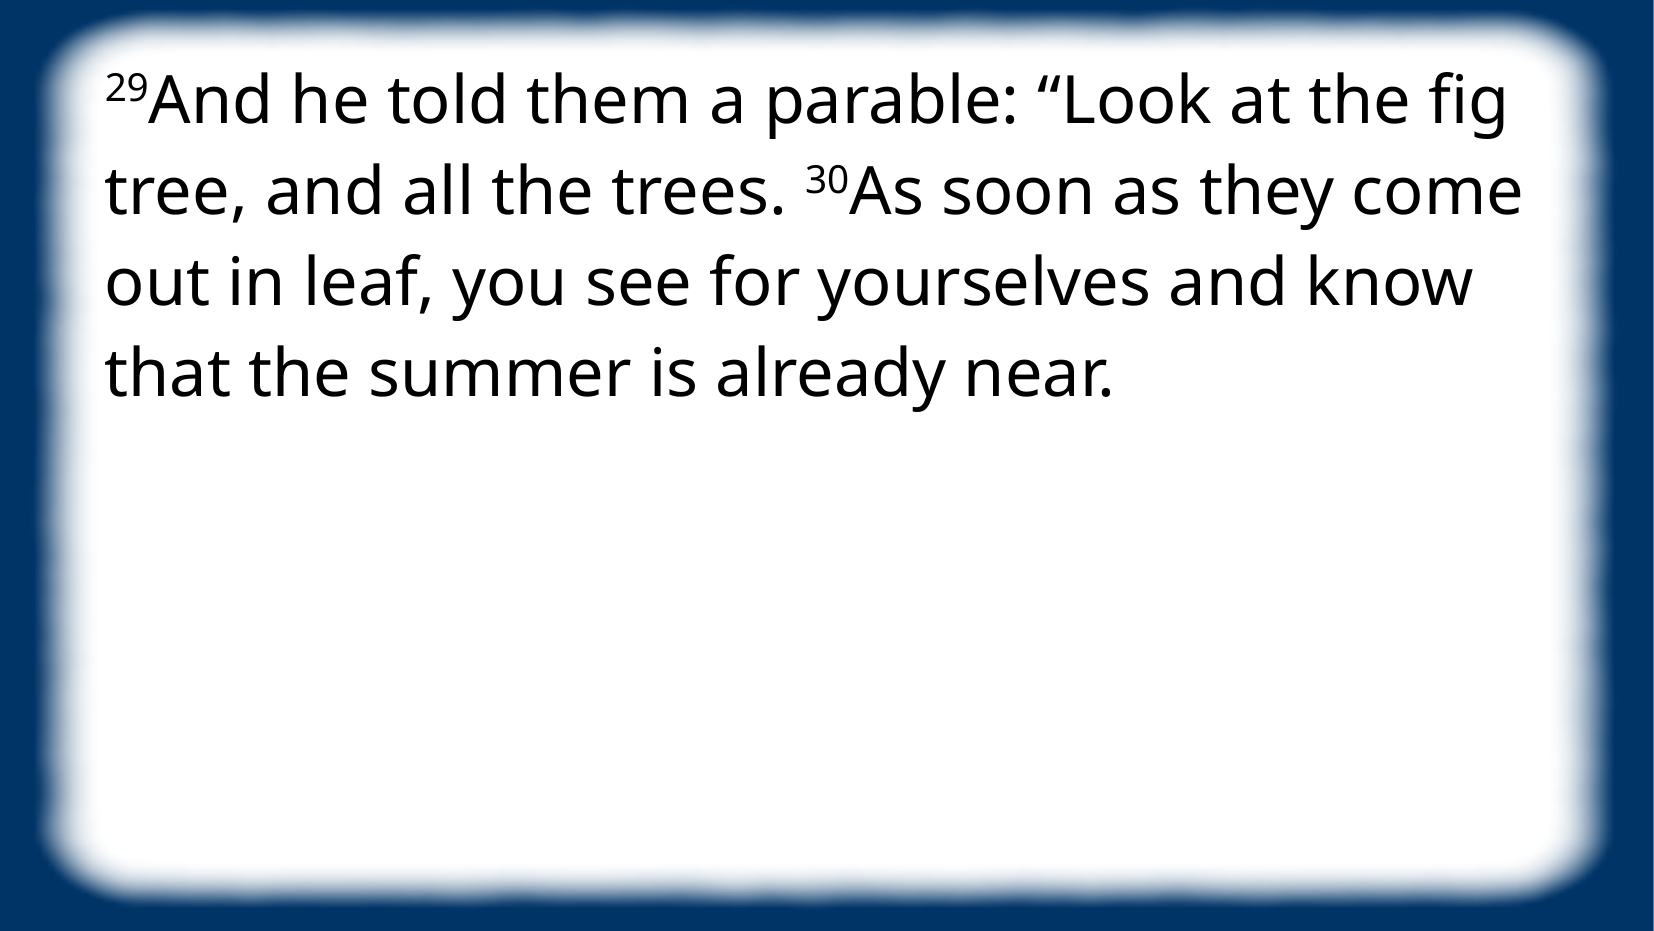

29And he told them a parable: “Look at the fig tree, and all the trees. 30As soon as they come out in leaf, you see for yourselves and know that the summer is already near.